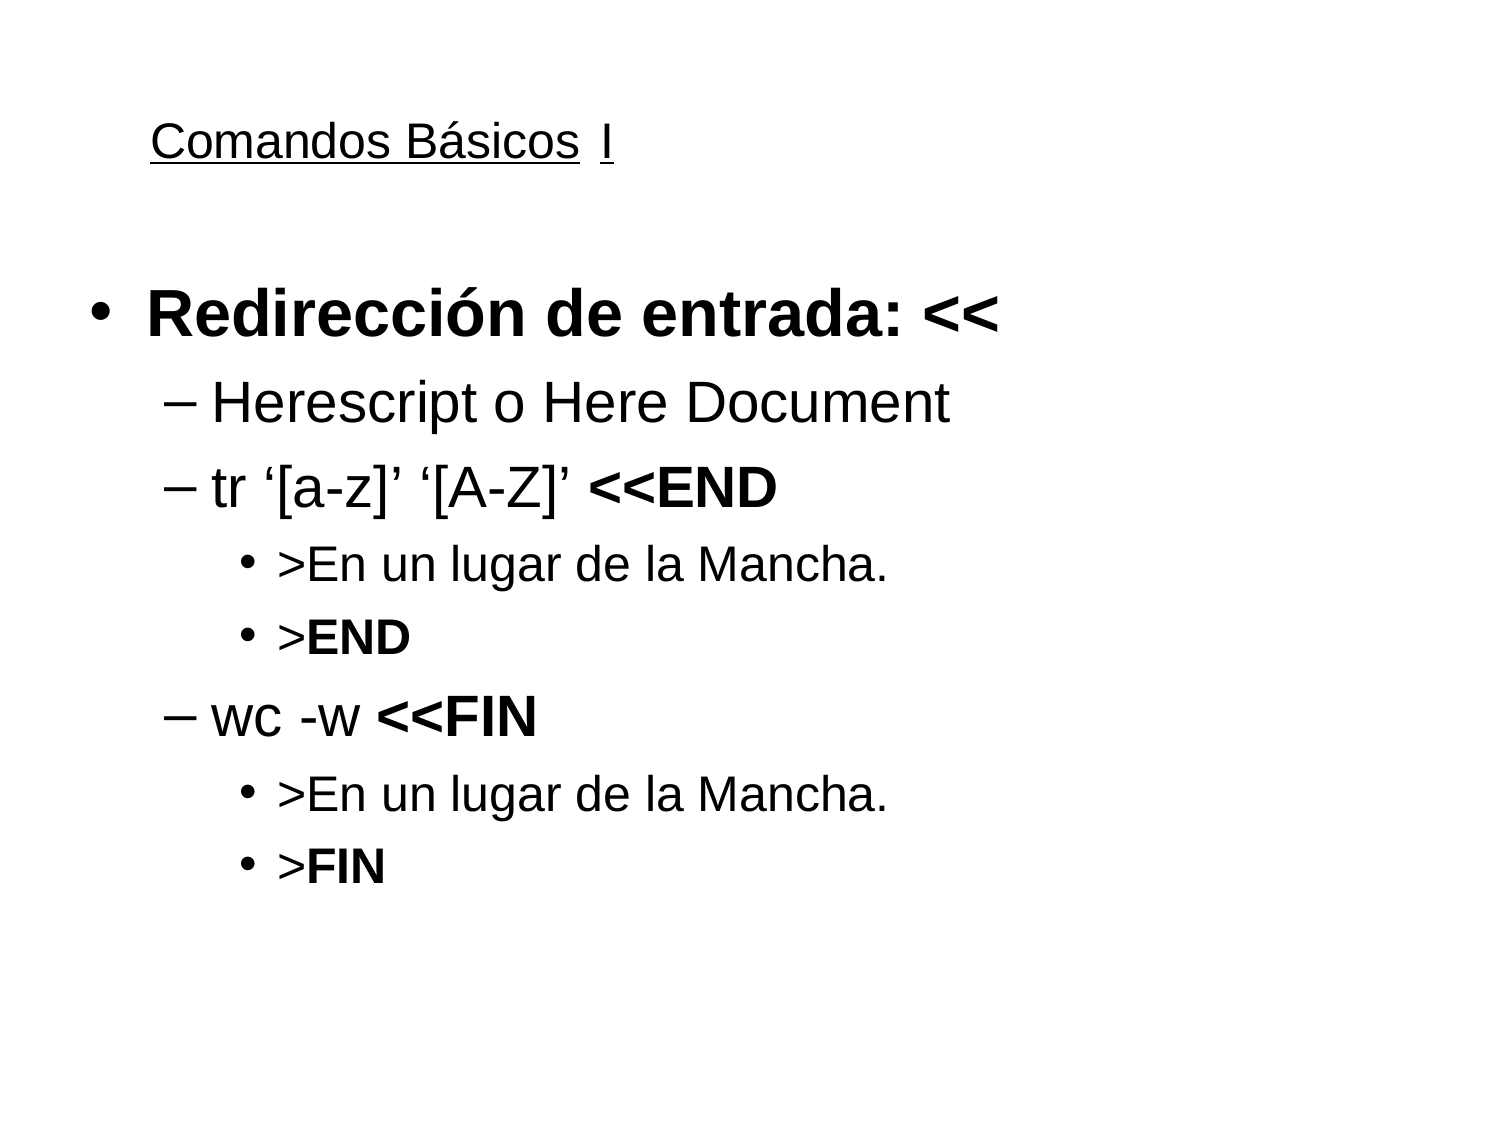

# Comandos Básicos	I
Redirección de entrada: <<
Herescript o Here Document
tr ‘[a-z]’ ‘[A-Z]’ <<END
>En un lugar de la Mancha.
>END
wc -w <<FIN
>En un lugar de la Mancha.
>FIN